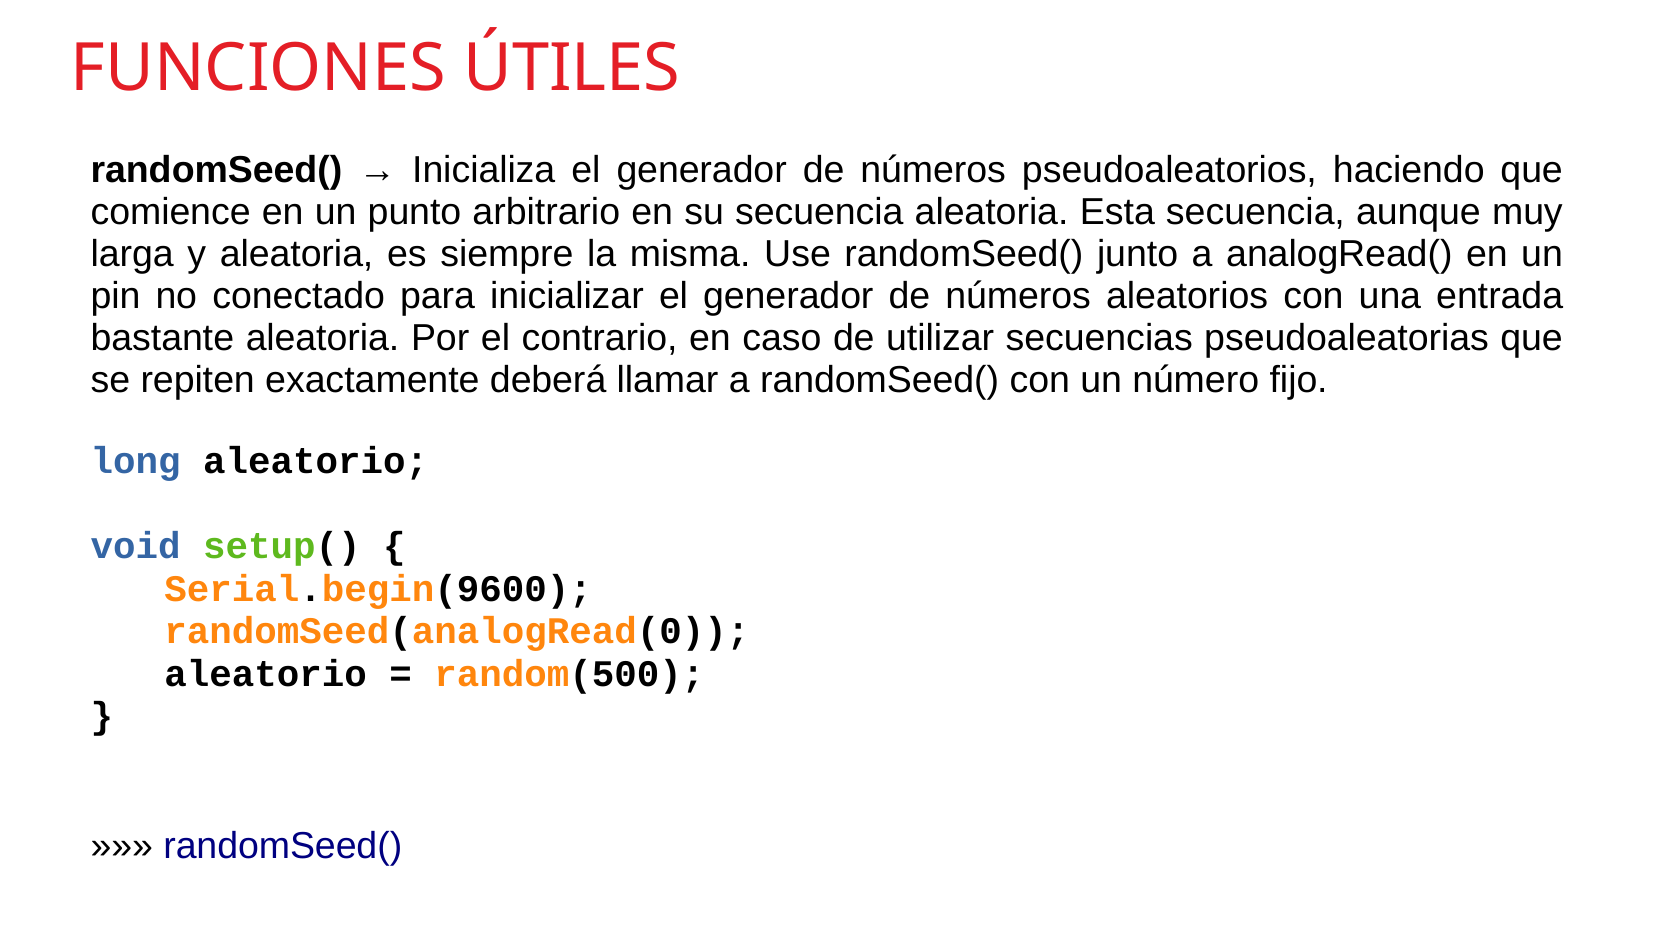

# FUNCIONES ÚTILES
randomSeed() → Inicializa el generador de números pseudoaleatorios, haciendo que comience en un punto arbitrario en su secuencia aleatoria. Esta secuencia, aunque muy larga y aleatoria, es siempre la misma. Use randomSeed() junto a analogRead() en un pin no conectado para inicializar el generador de números aleatorios con una entrada bastante aleatoria. Por el contrario, en caso de utilizar secuencias pseudoaleatorias que se repiten exactamente deberá llamar a randomSeed() con un número fijo.
long aleatorio;
void setup() {
	Serial.begin(9600);
	randomSeed(analogRead(0));
	aleatorio = random(500);
}
»»» randomSeed()